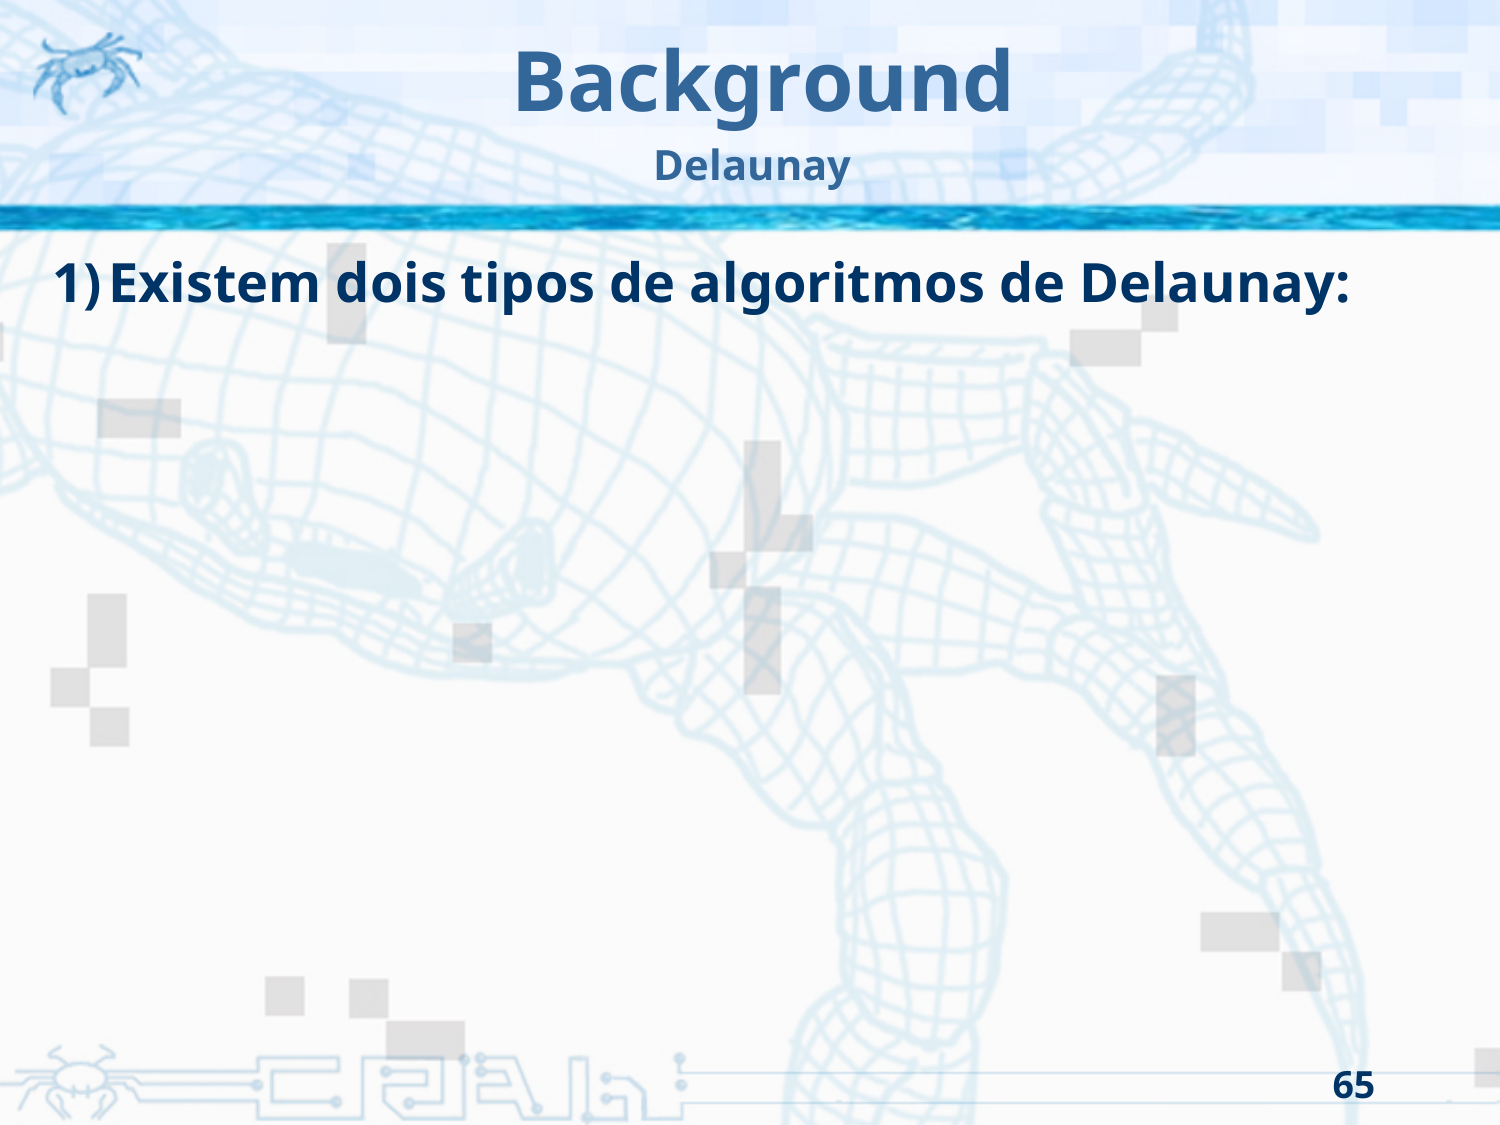

Background
Delaunay
Existem dois tipos de algoritmos de Delaunay: